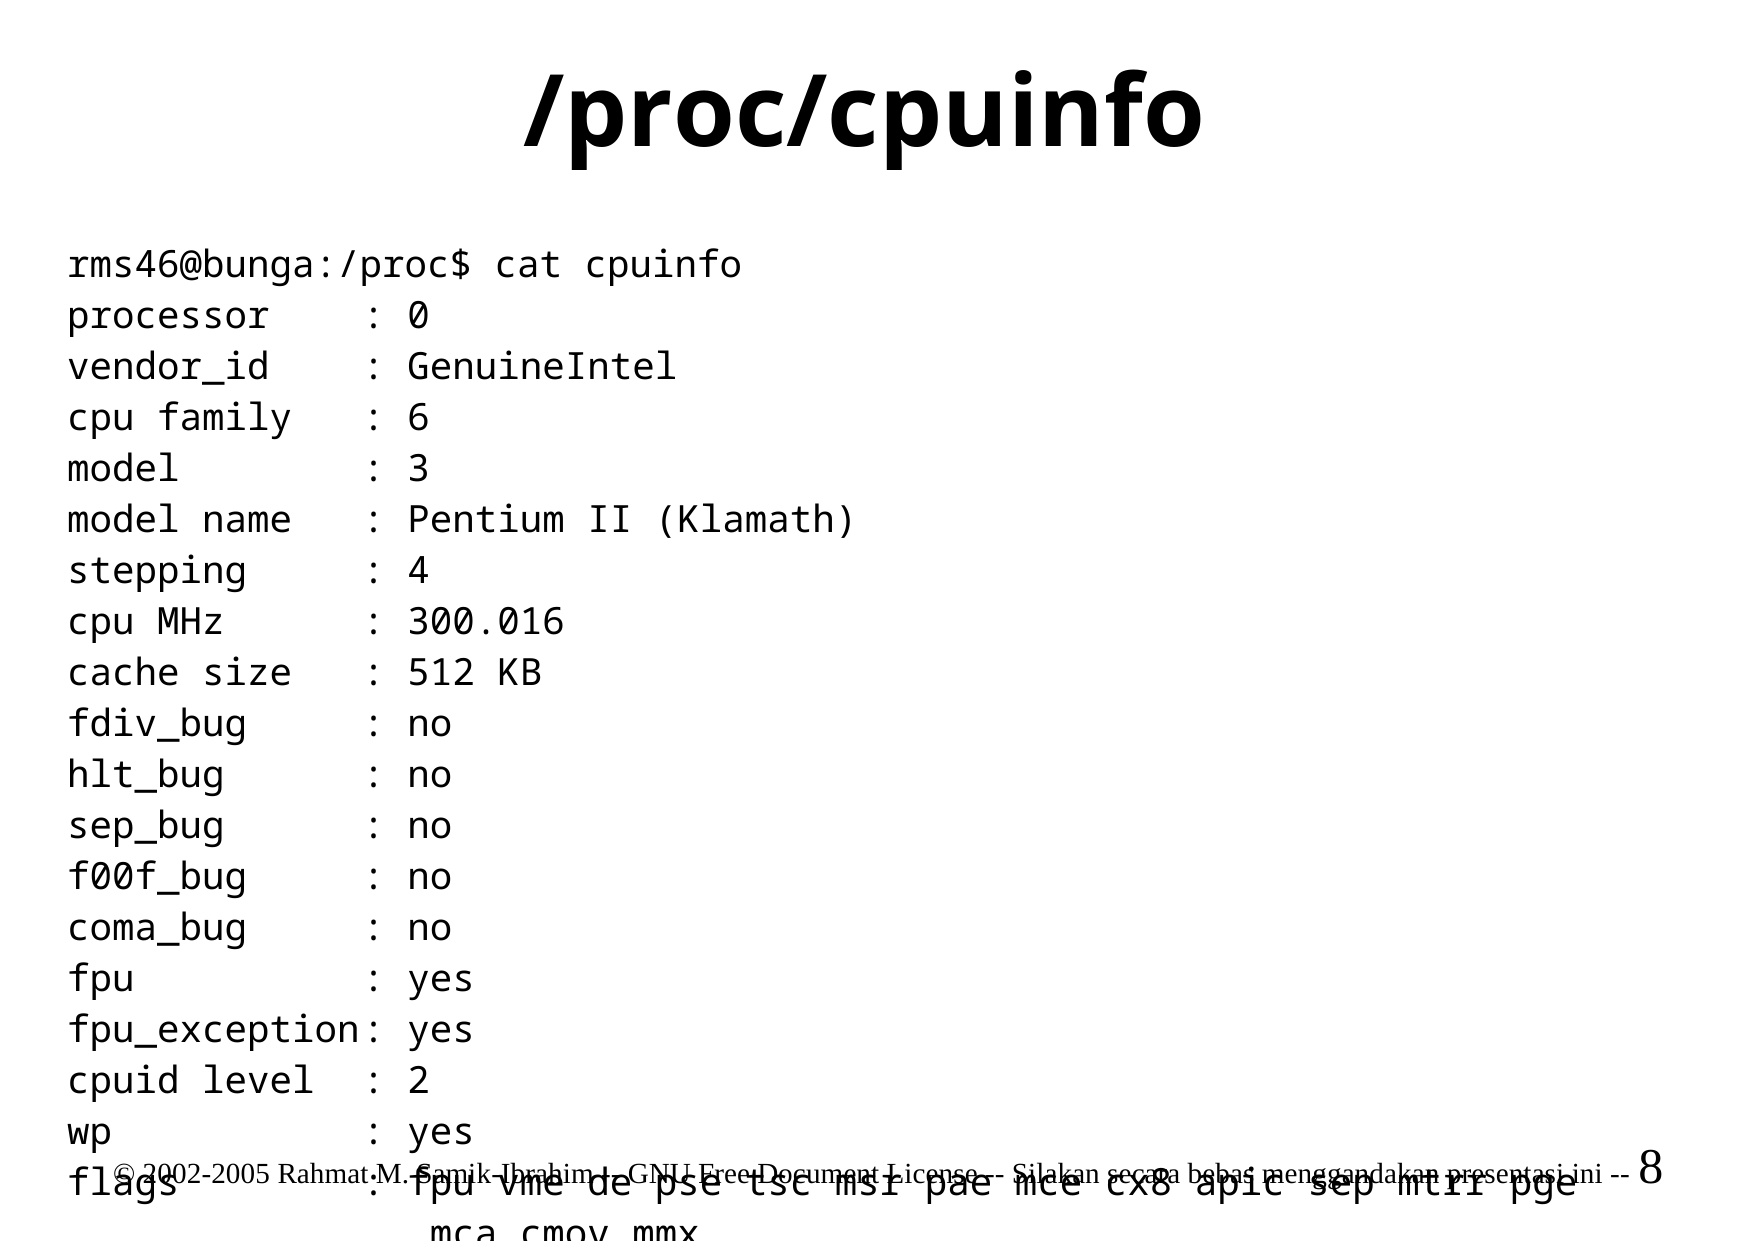

# /proc/cpuinfo
rms46@bunga:/proc$ cat cpuinfo
processor		: 0
vendor_id		: GenuineIntel
cpu family	: 6
model			: 3
model name	: Pentium II (Klamath)
stepping		: 4
cpu MHz		: 300.016
cache size	: 512 KB
fdiv_bug		: no
hlt_bug		: no
sep_bug		: no
f00f_bug		: no
coma_bug		: no
fpu				: yes
fpu_exception	: yes
cpuid level	: 2
wp				: yes
flags			: fpu vme de pse tsc msr pae mce cx8 apic sep mtrr pge
				 mca cmov mmx
bogomips		: 598.01